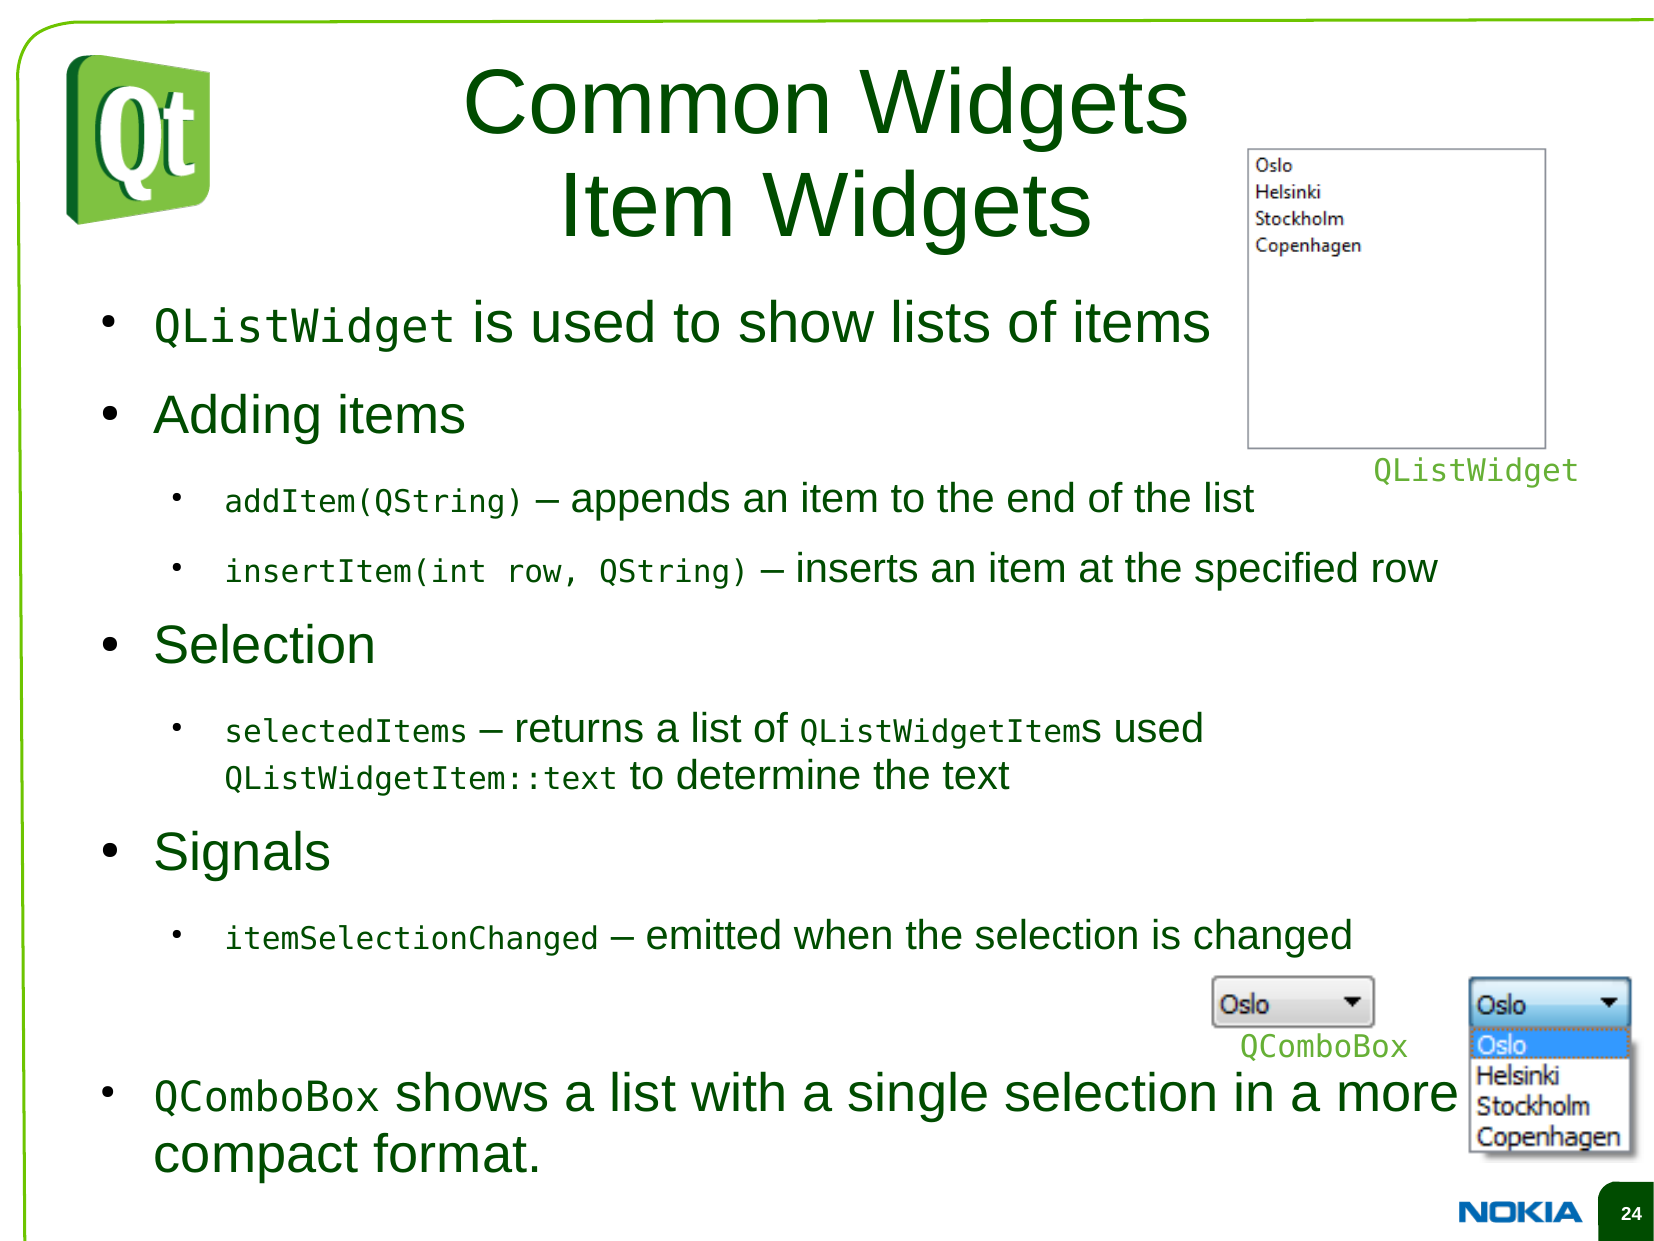

# Common Widgets Item Widgets
QListWidget
QListWidget is used to show lists of items
Adding items
addItem(QString) – appends an item to the end of the list
insertItem(int row, QString) – inserts an item at the specified row
Selection
selectedItems – returns a list of QListWidgetItems used QListWidgetItem::text to determine the text
Signals
itemSelectionChanged – emitted when the selection is changed
QComboBox shows a list with a single selection in a more compact format.
QComboBox